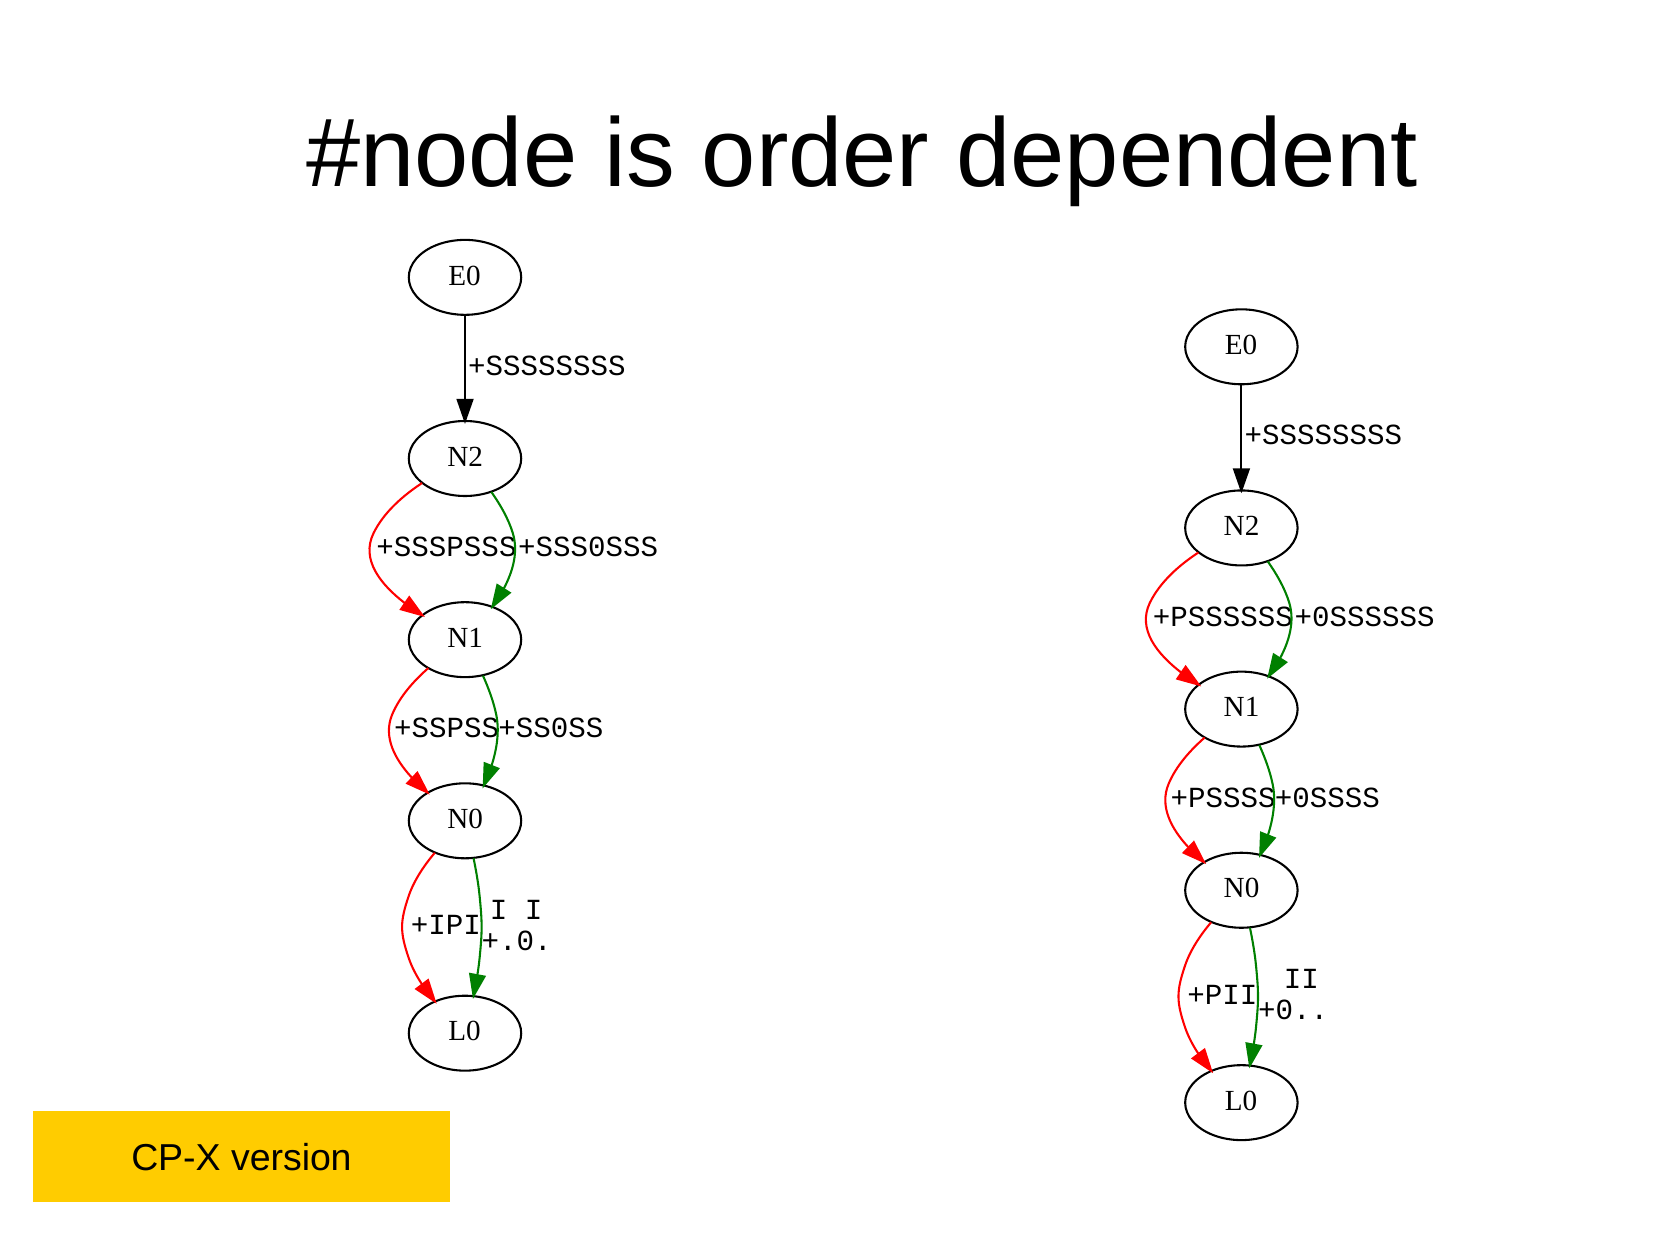

# #node is order dependent
CP-X version